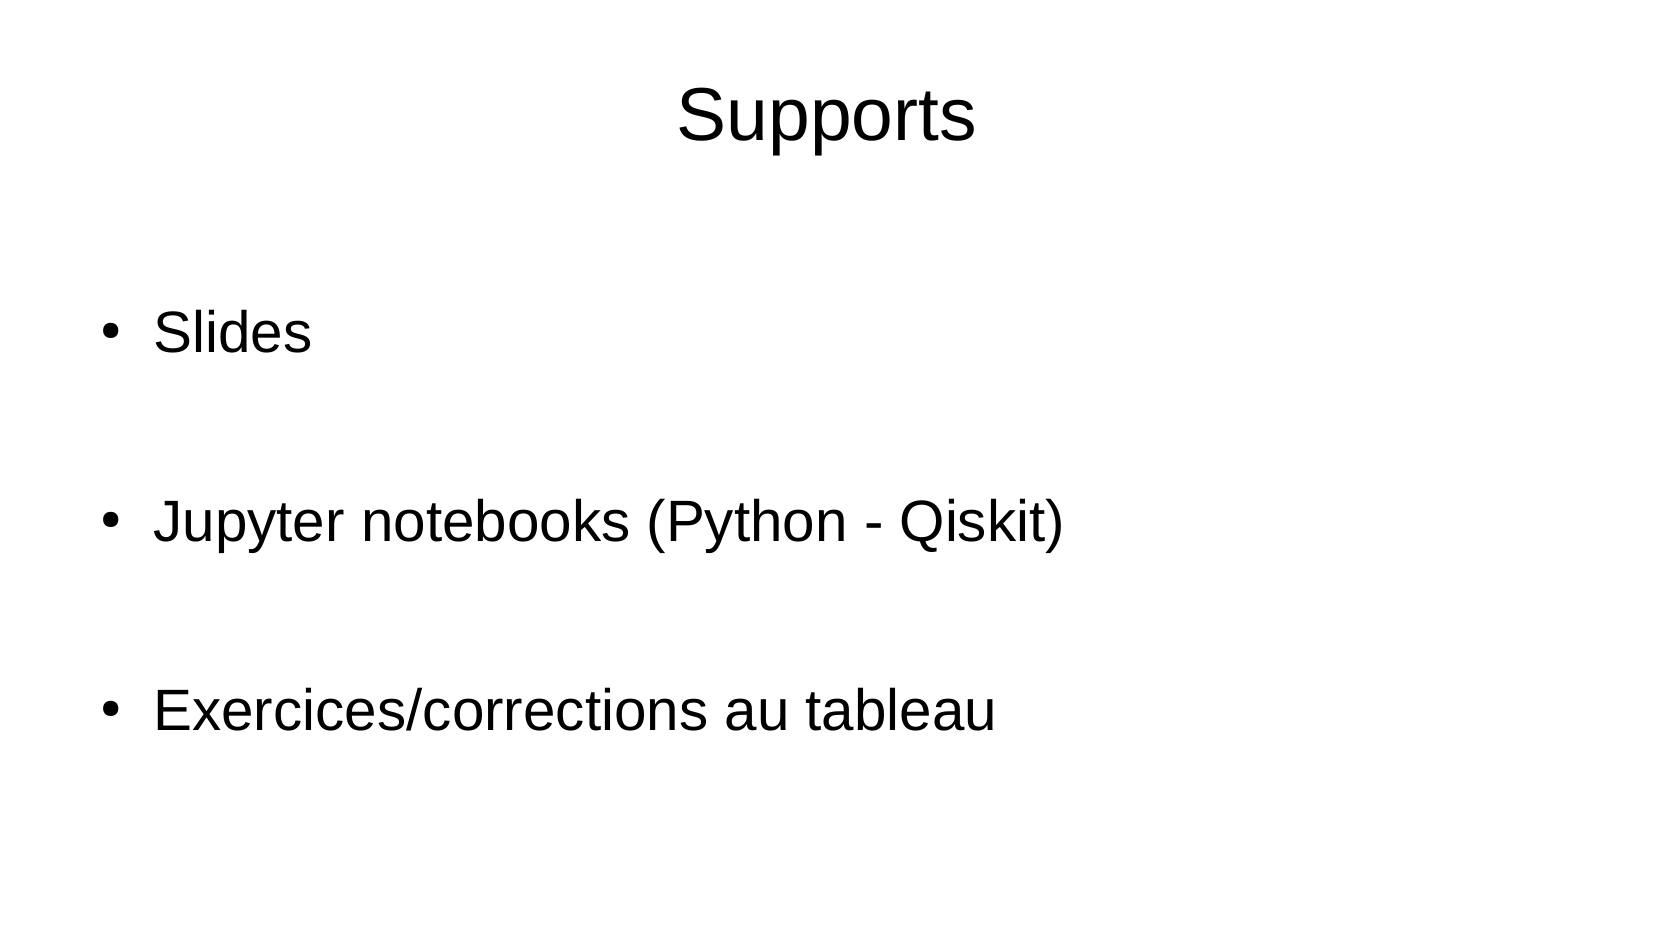

# Supports
Slides
Jupyter notebooks (Python - Qiskit)
Exercices/corrections au tableau